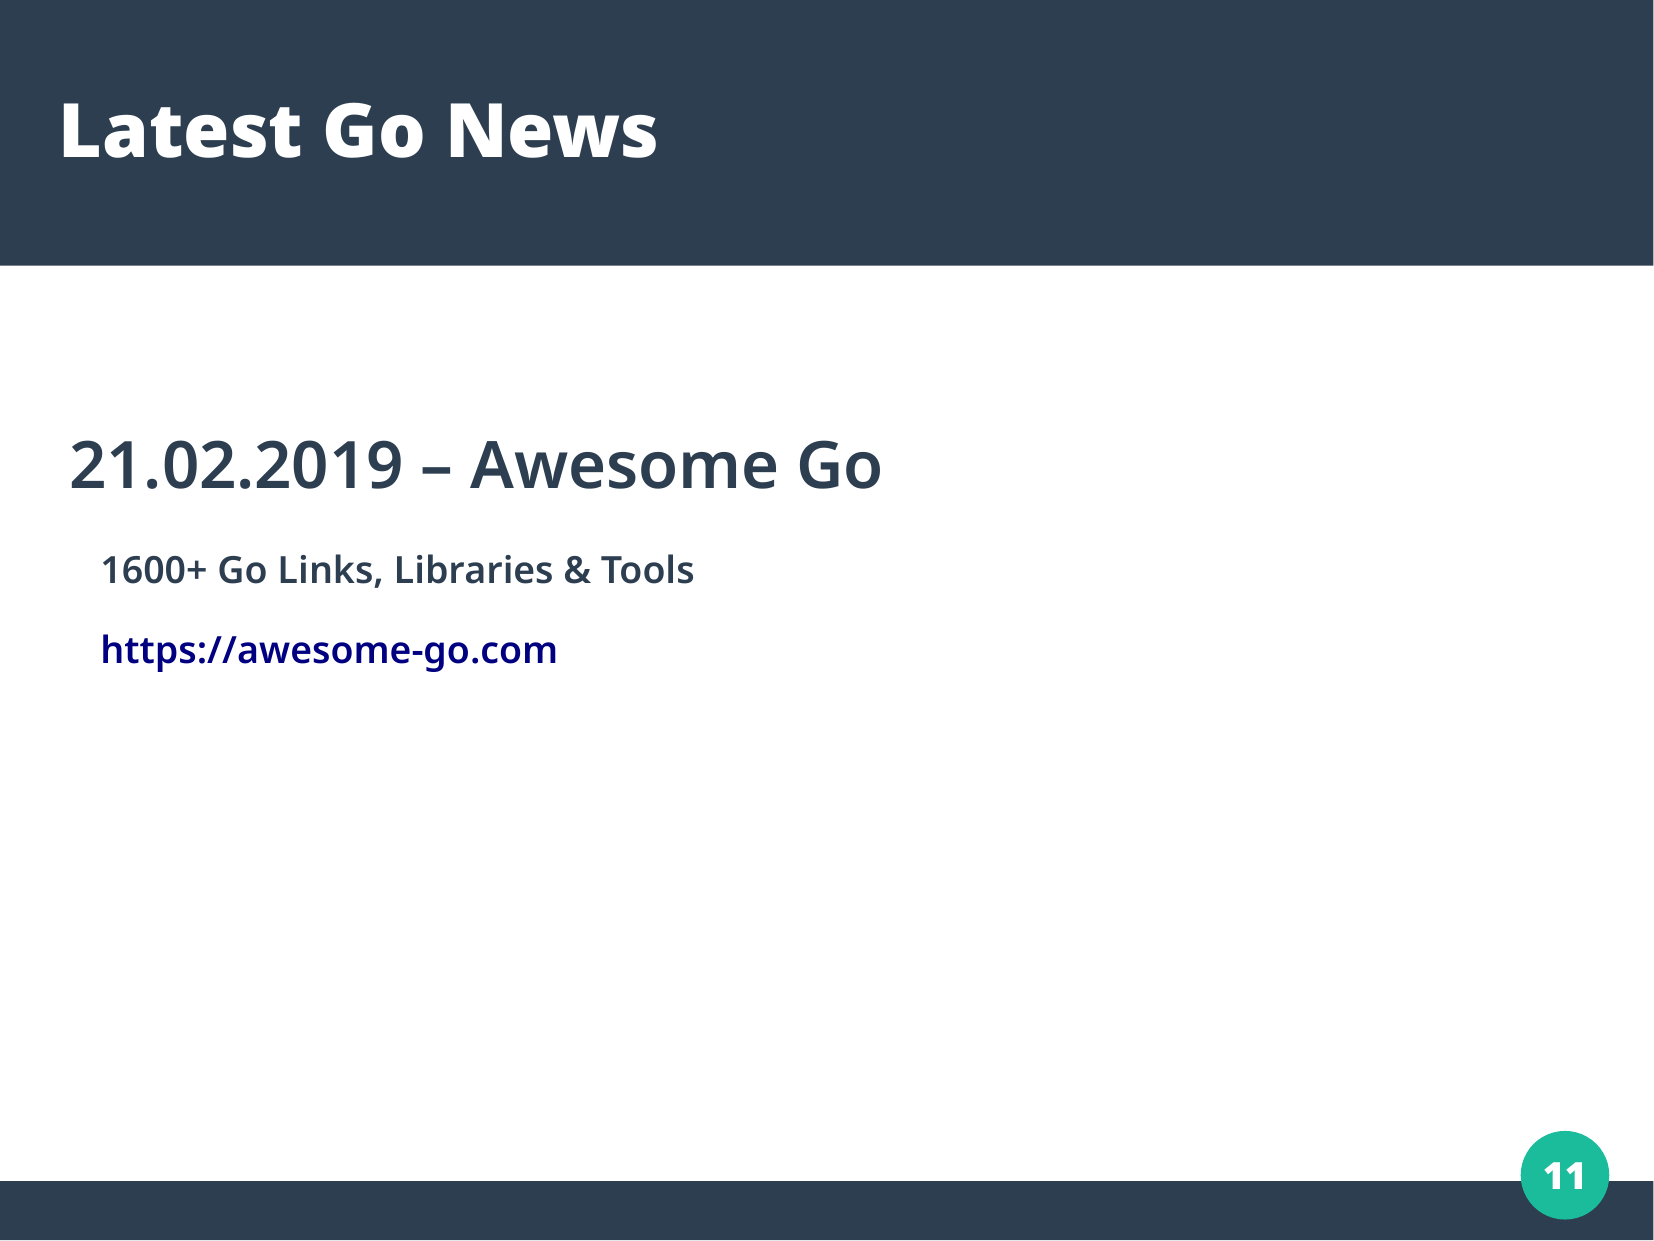

# Latest Go News
21.02.2019 – Awesome Go
1600+ Go Links, Libraries & Tools
https://awesome-go.com
11